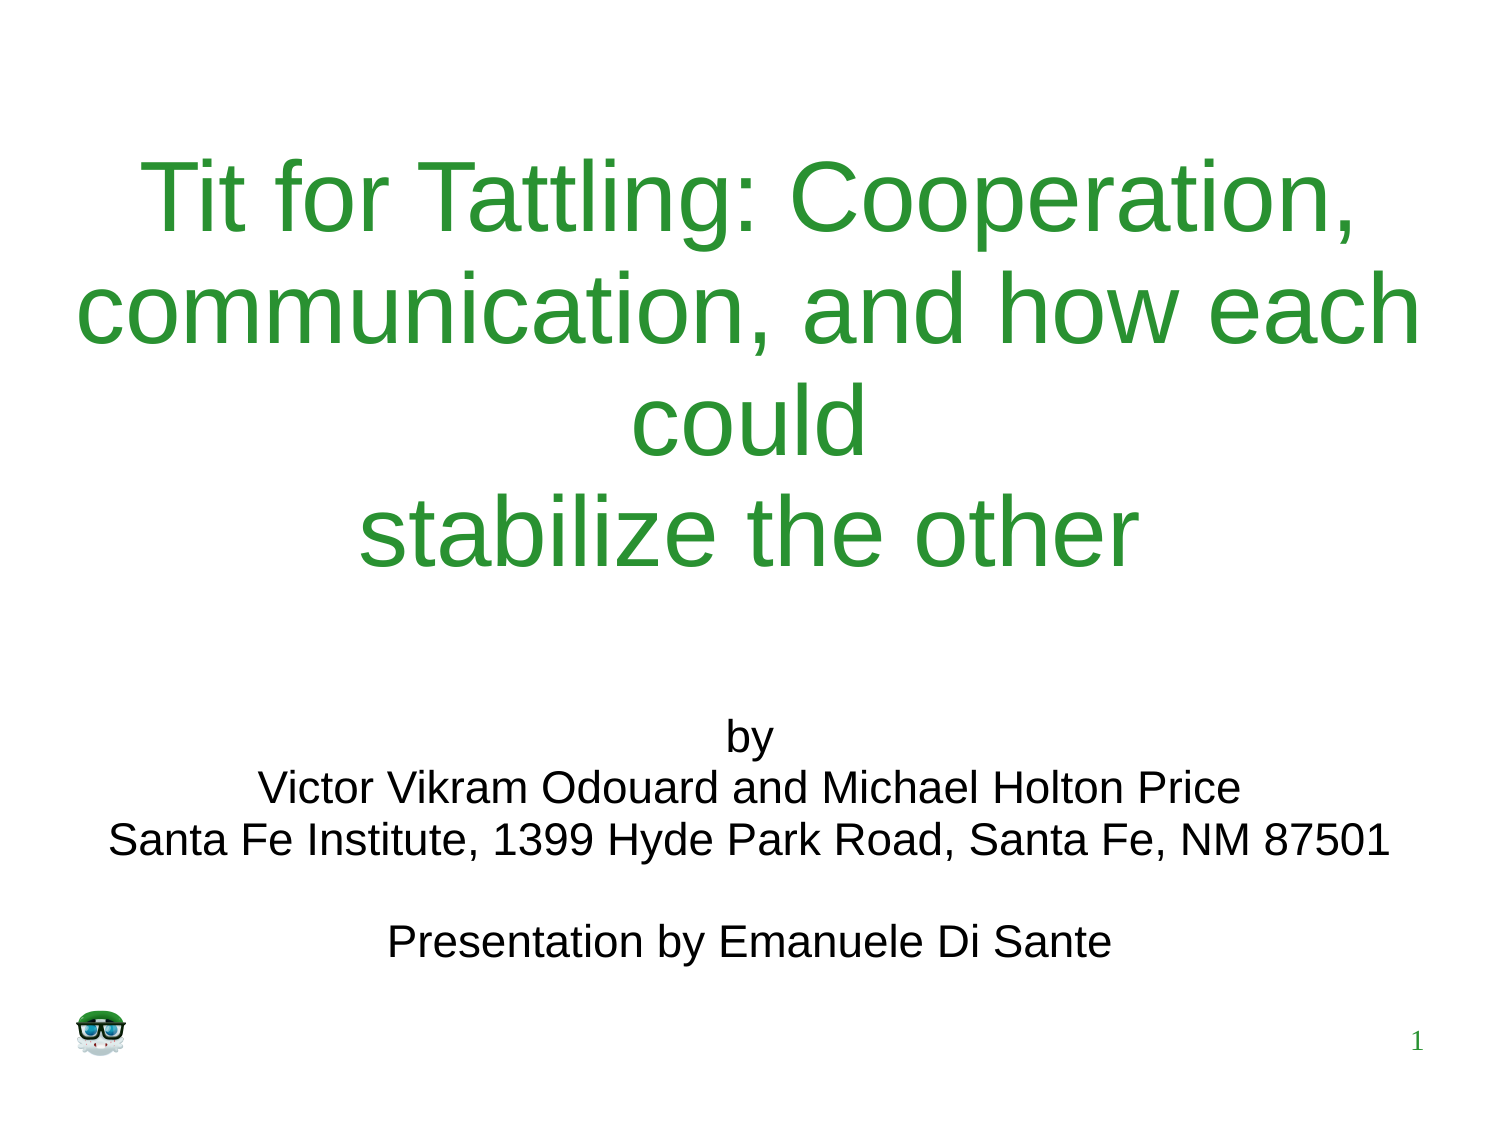

# Tit for Tattling: Cooperation, communication, and how each could stabilize the other
by
Victor Vikram Odouard and Michael Holton Price
Santa Fe Institute, 1399 Hyde Park Road, Santa Fe, NM 87501
Presentation by Emanuele Di Sante
1